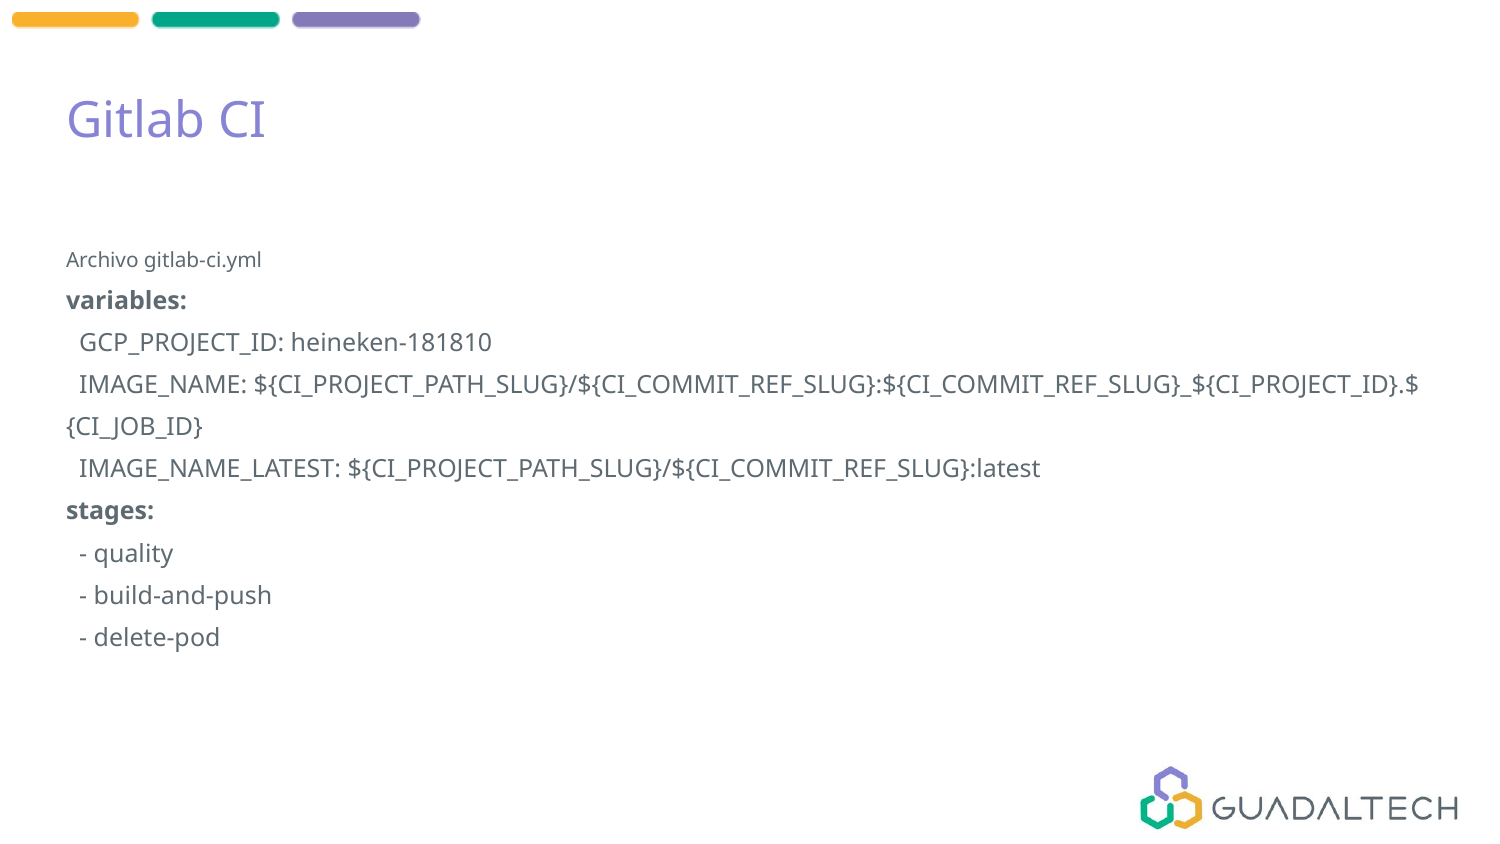

# Gitlab CI
Archivo gitlab-ci.yml
variables:
 GCP_PROJECT_ID: heineken-181810
 IMAGE_NAME: ${CI_PROJECT_PATH_SLUG}/${CI_COMMIT_REF_SLUG}:${CI_COMMIT_REF_SLUG}_${CI_PROJECT_ID}.${CI_JOB_ID}
 IMAGE_NAME_LATEST: ${CI_PROJECT_PATH_SLUG}/${CI_COMMIT_REF_SLUG}:latest
stages:
 - quality
 - build-and-push
 - delete-pod